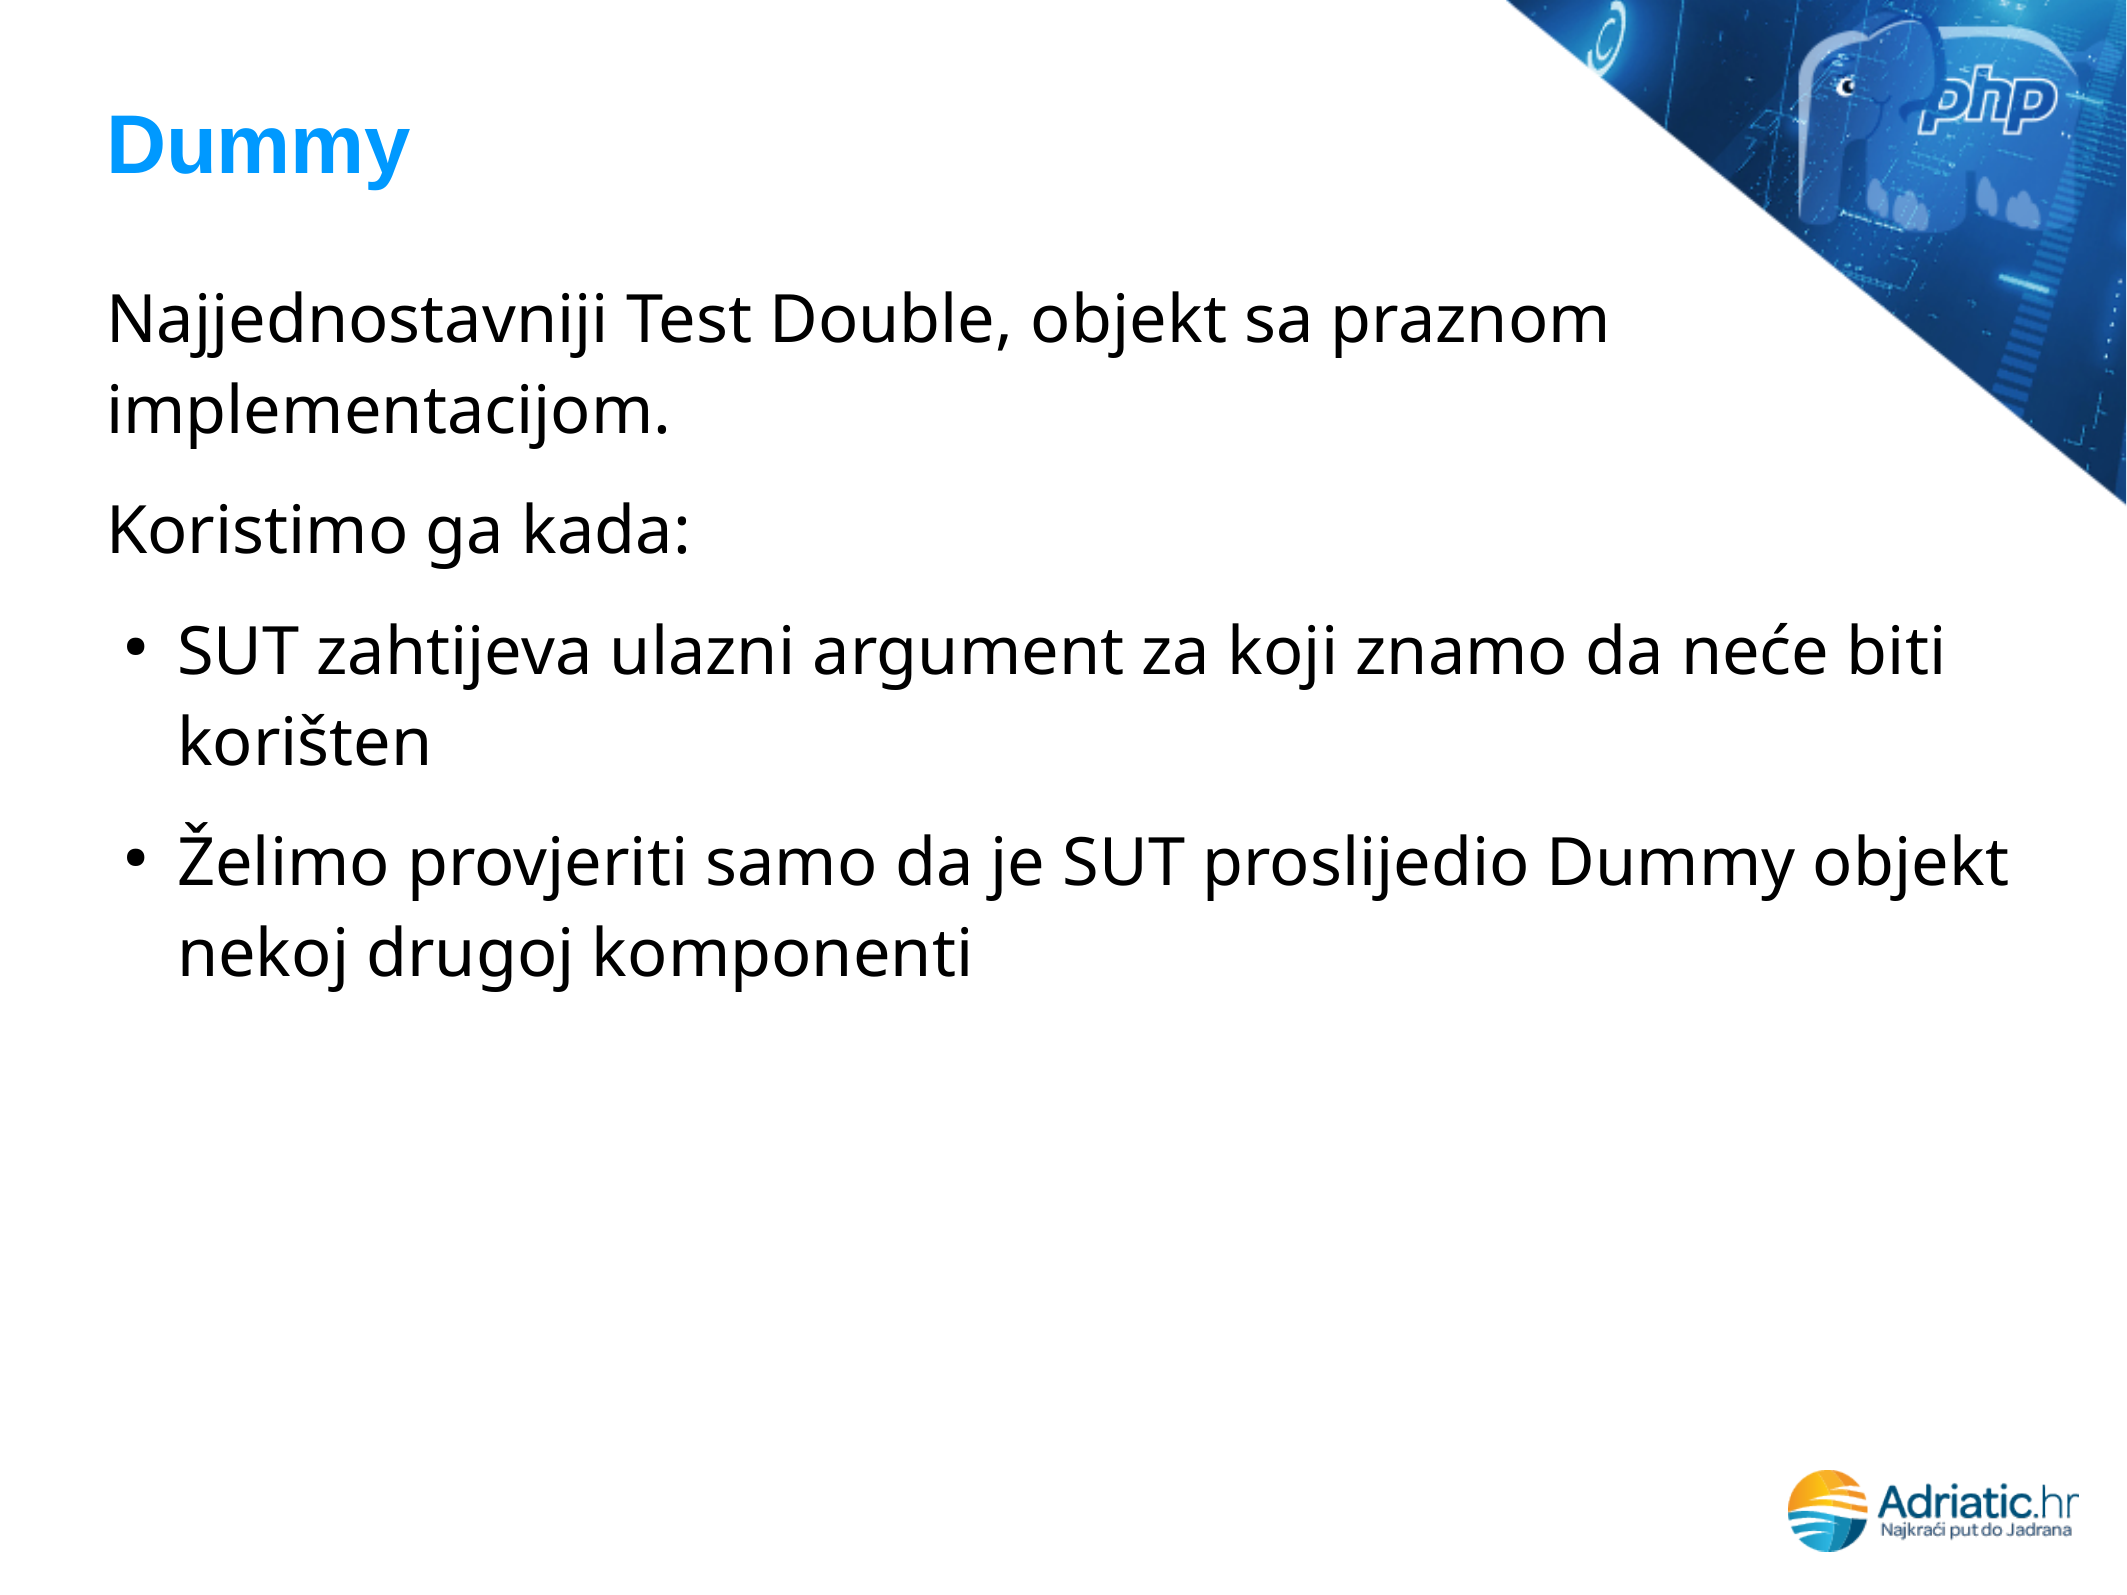

# Dummy
Najjednostavniji Test Double, objekt sa praznom implementacijom.
Koristimo ga kada:
SUT zahtijeva ulazni argument za koji znamo da neće biti korišten
Želimo provjeriti samo da je SUT proslijedio Dummy objekt nekoj drugoj komponenti